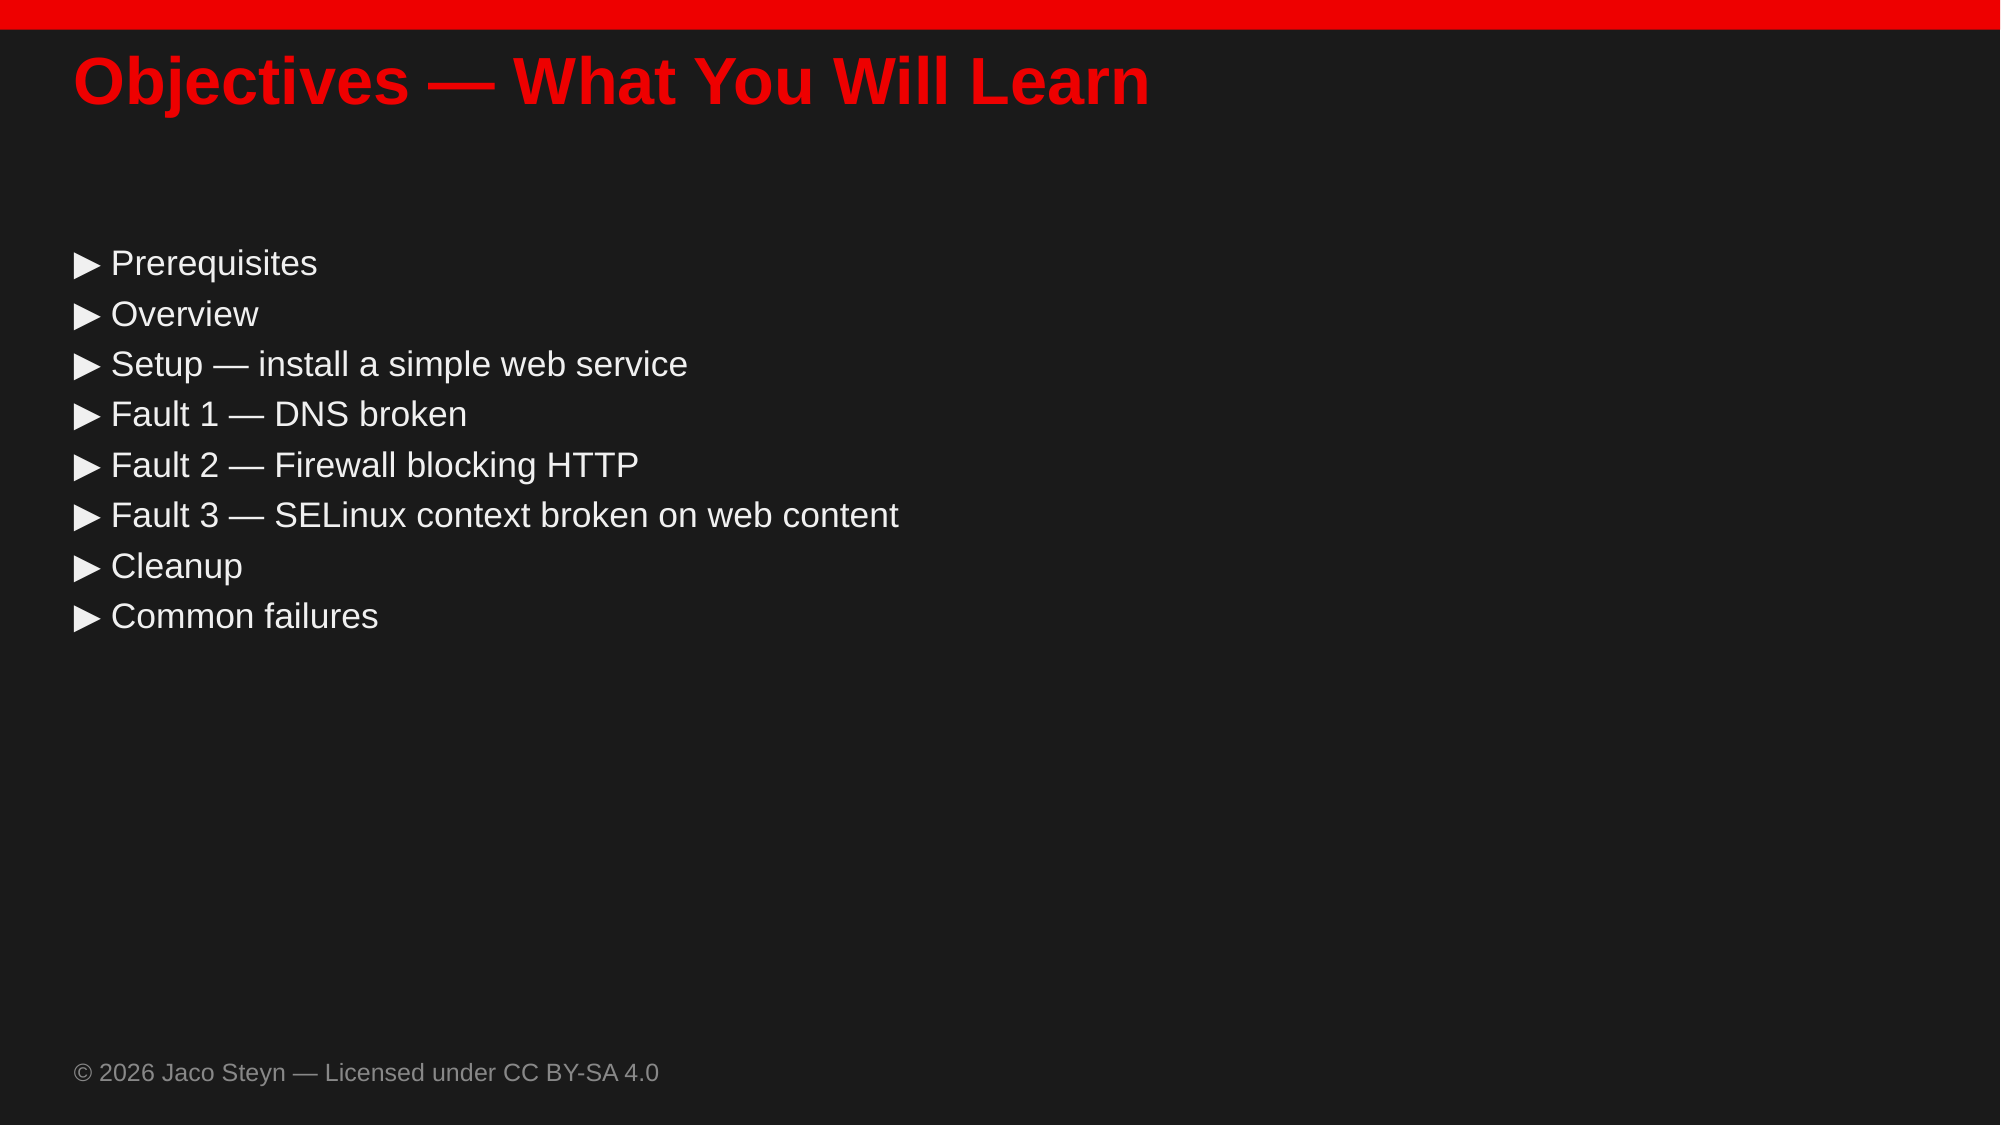

Objectives — What You Will Learn
▶ Prerequisites
▶ Overview
▶ Setup — install a simple web service
▶ Fault 1 — DNS broken
▶ Fault 2 — Firewall blocking HTTP
▶ Fault 3 — SELinux context broken on web content
▶ Cleanup
▶ Common failures
© 2026 Jaco Steyn — Licensed under CC BY-SA 4.0